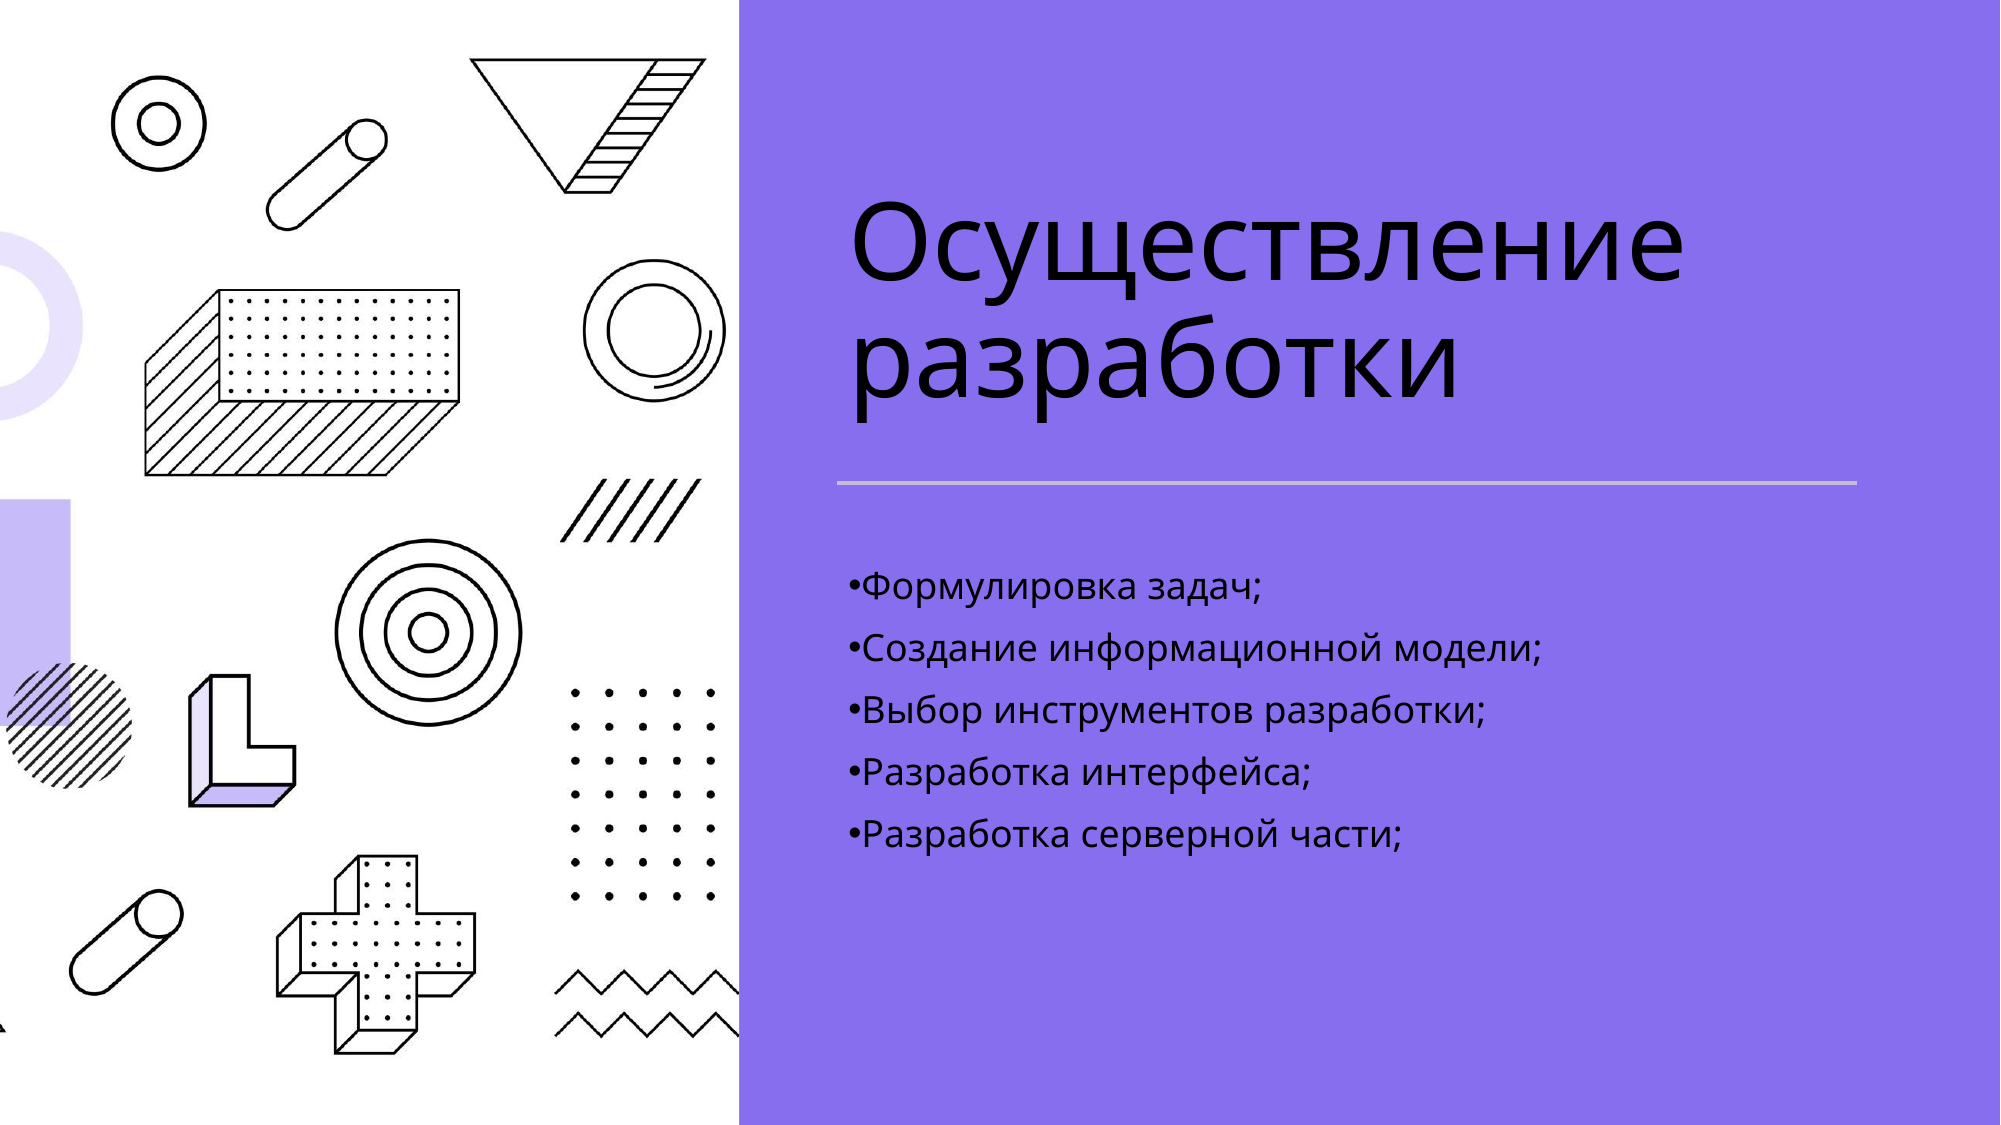

# Осуществление разработки
Формулировка задач;
Создание информационной модели;
Выбор инструментов разработки;
Разработка интерфейса;
Разработка серверной части;